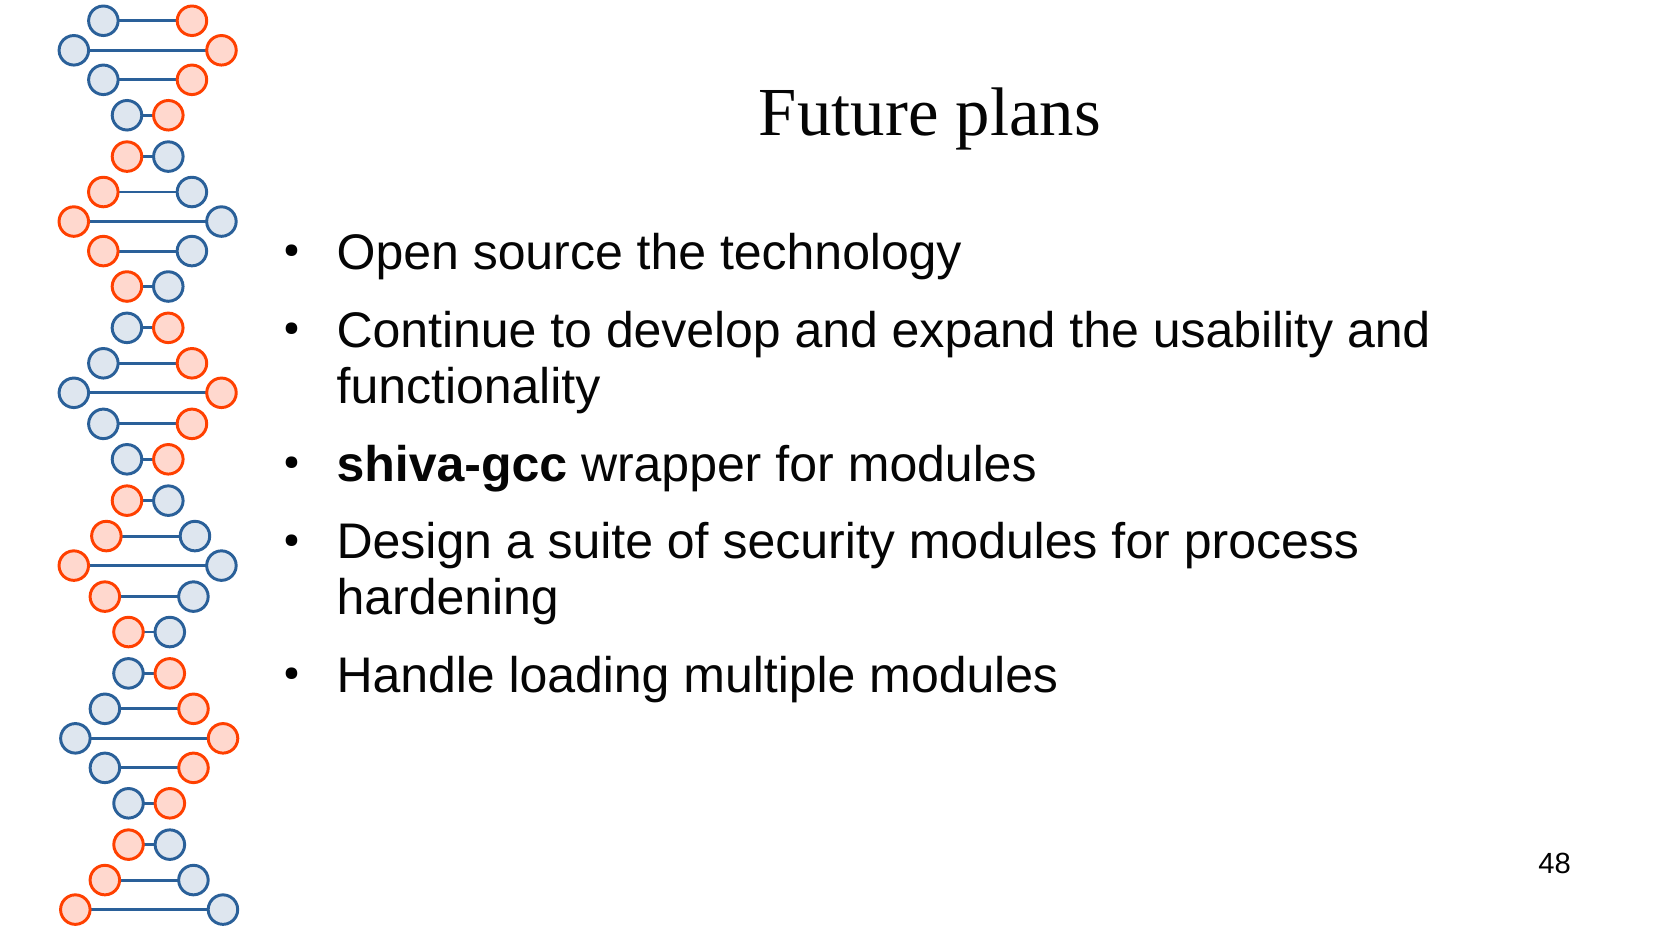

# Future plans
Open source the technology
Continue to develop and expand the usability and functionality
shiva-gcc wrapper for modules
Design a suite of security modules for process hardening
Handle loading multiple modules
48